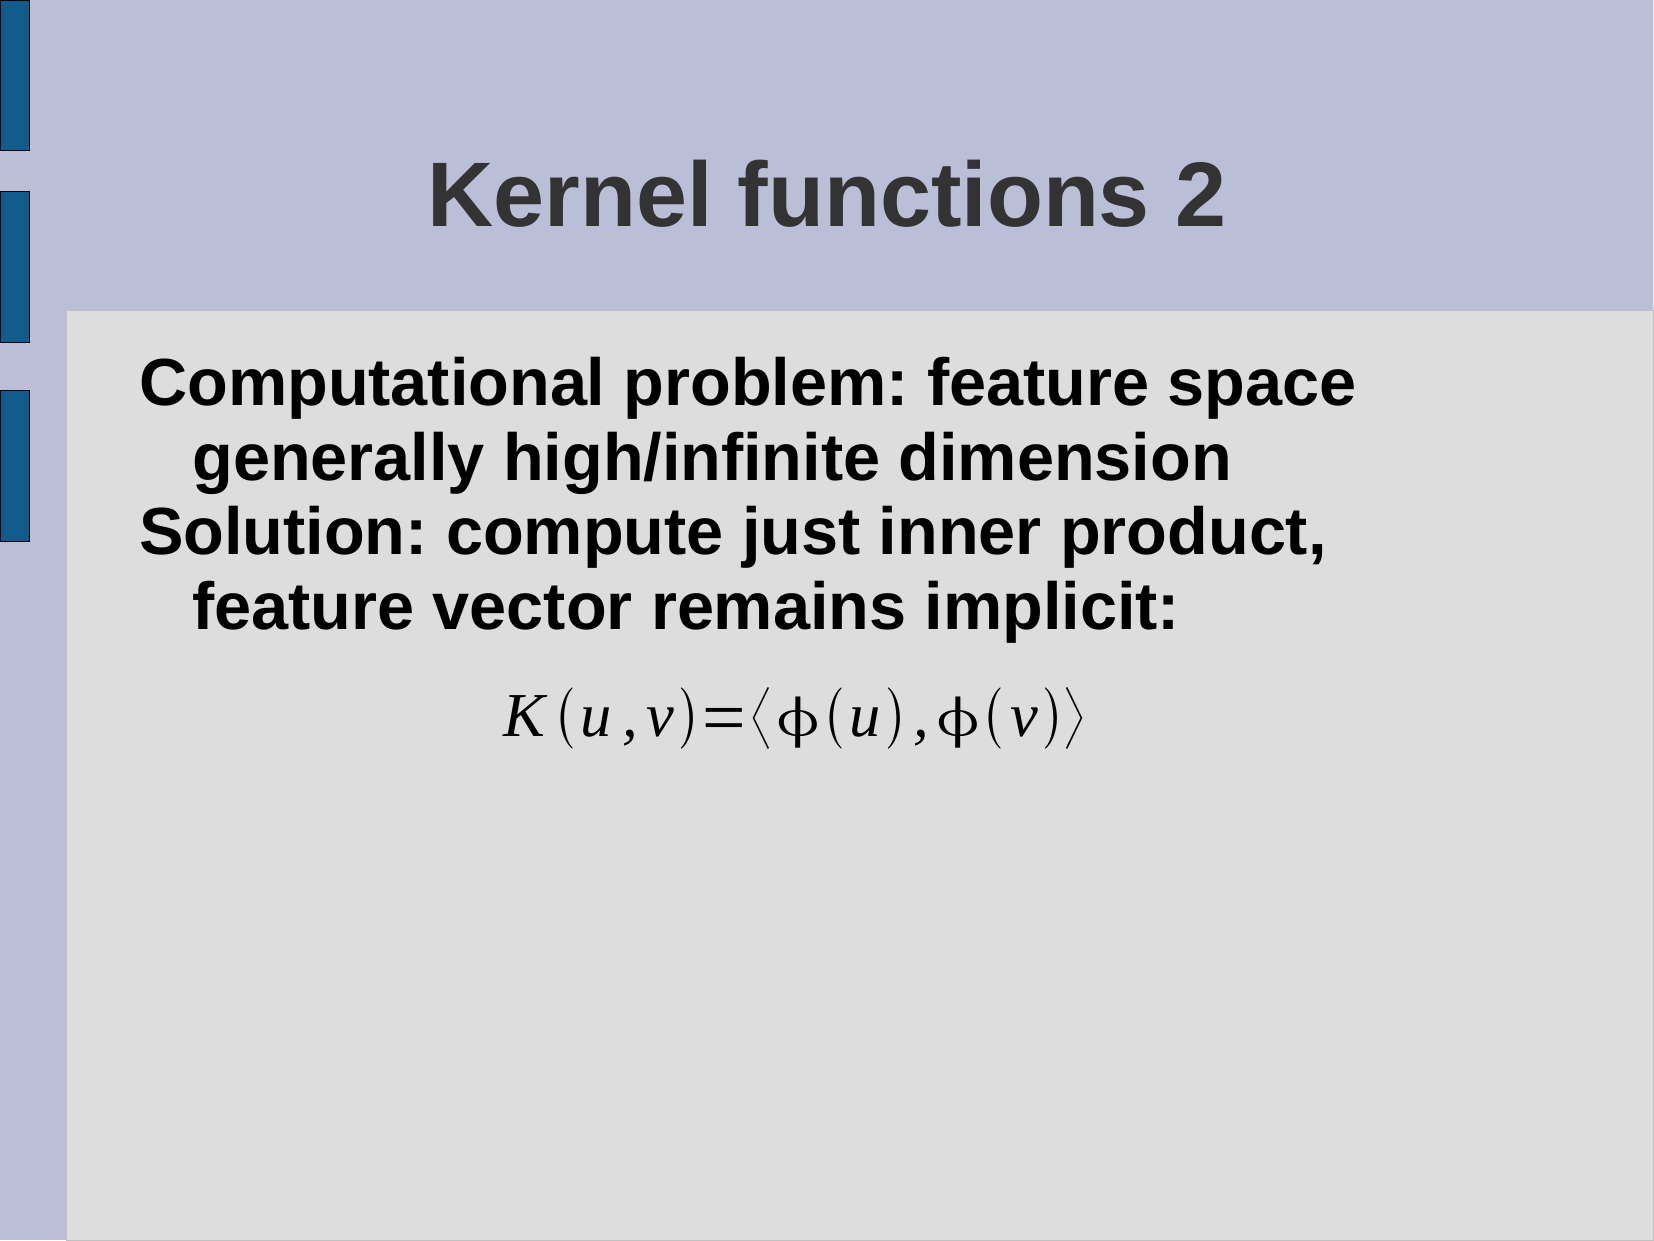

# Kernel functions 2
Computational problem: feature space generally high/infinite dimension
Solution: compute just inner product, feature vector remains implicit: